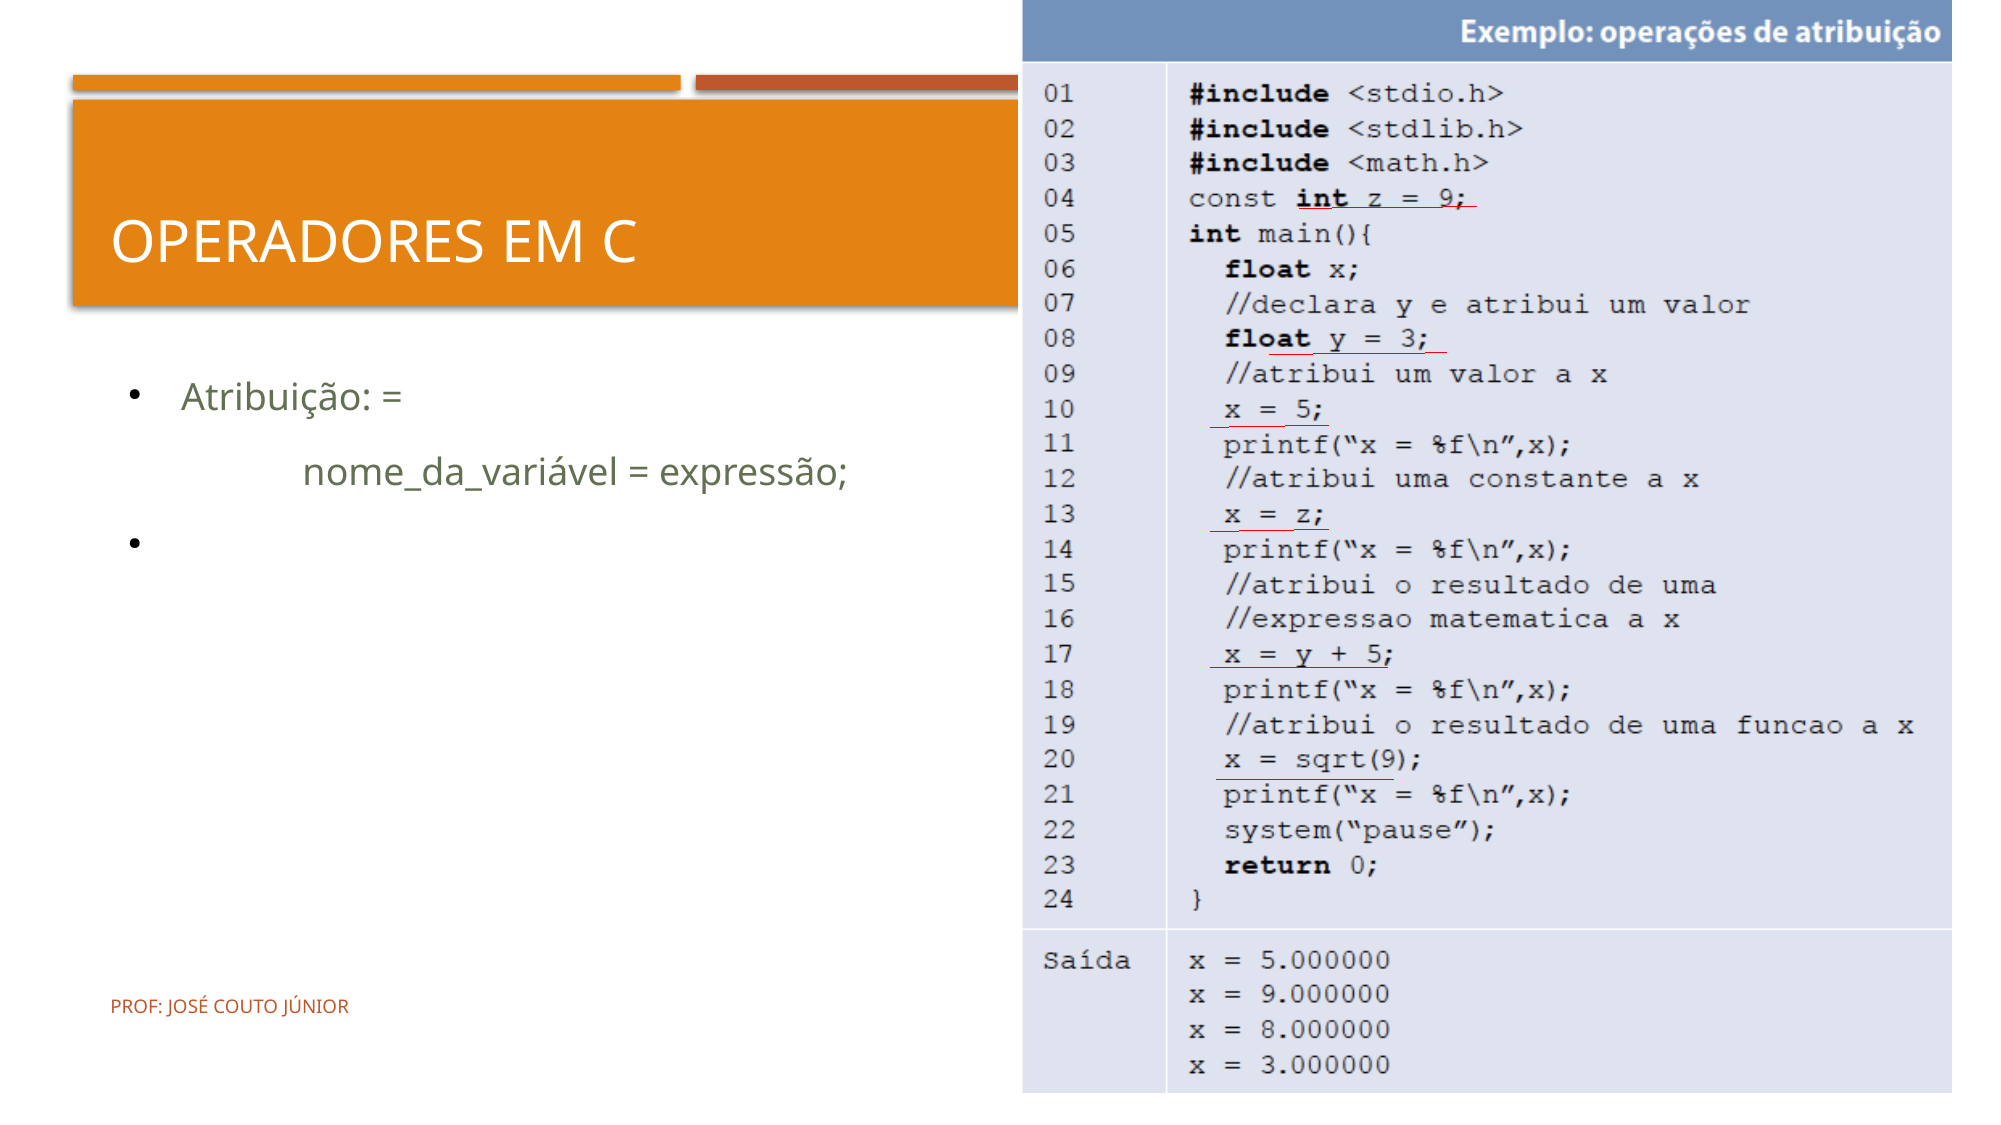

# Operadores em C
Atribuição: =
nome_da_variável = expressão;
Prof: José Couto Júnior
2